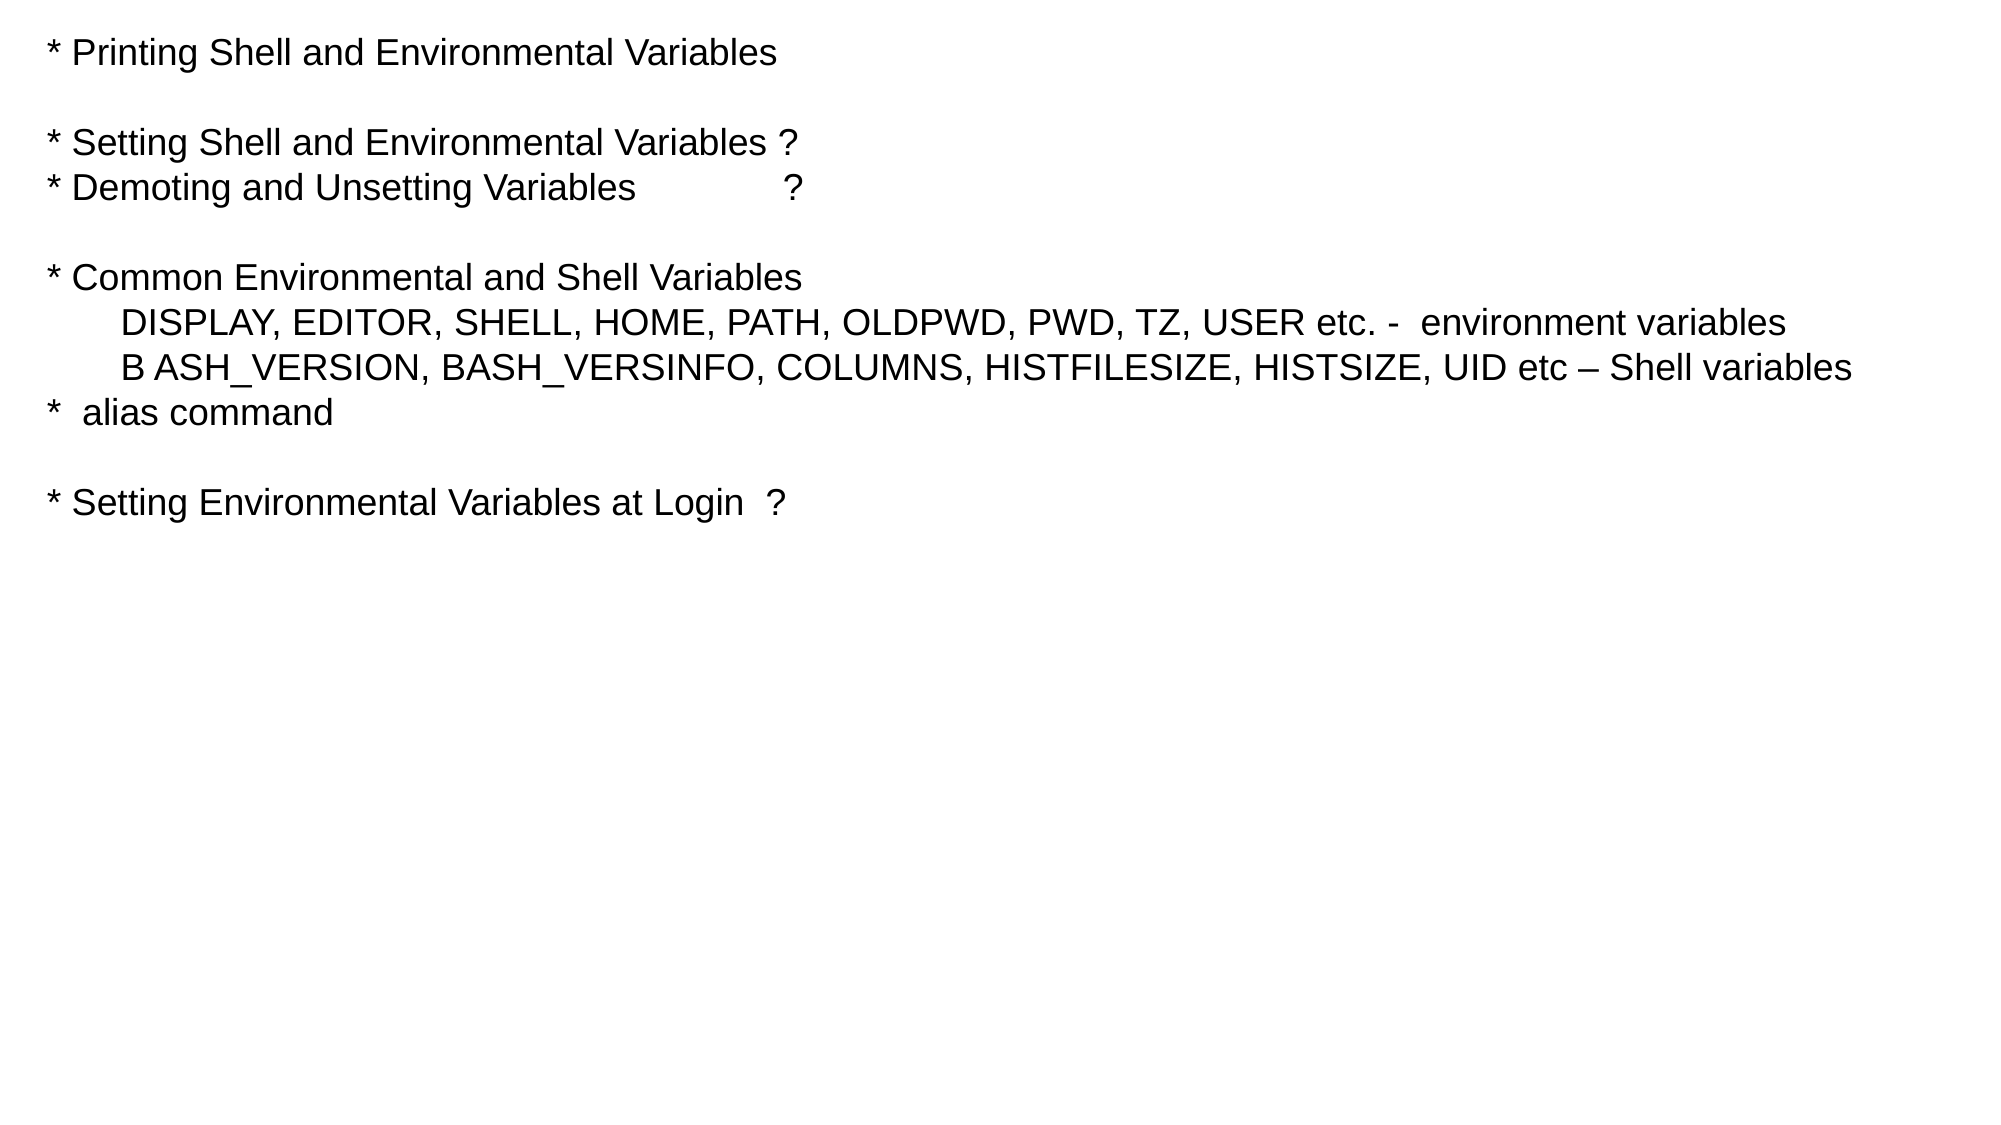

* Printing Shell and Environmental Variables
* Setting Shell and Environmental Variables ?
* Demoting and Unsetting Variables ?
* Common Environmental and Shell Variables
	DISPLAY, EDITOR, SHELL, HOME, PATH, OLDPWD, PWD, TZ, USER etc. - environment variables
	B ASH_VERSION, BASH_VERSINFO, COLUMNS, HISTFILESIZE, HISTSIZE, UID etc – Shell variables
* alias command
* Setting Environmental Variables at Login ?